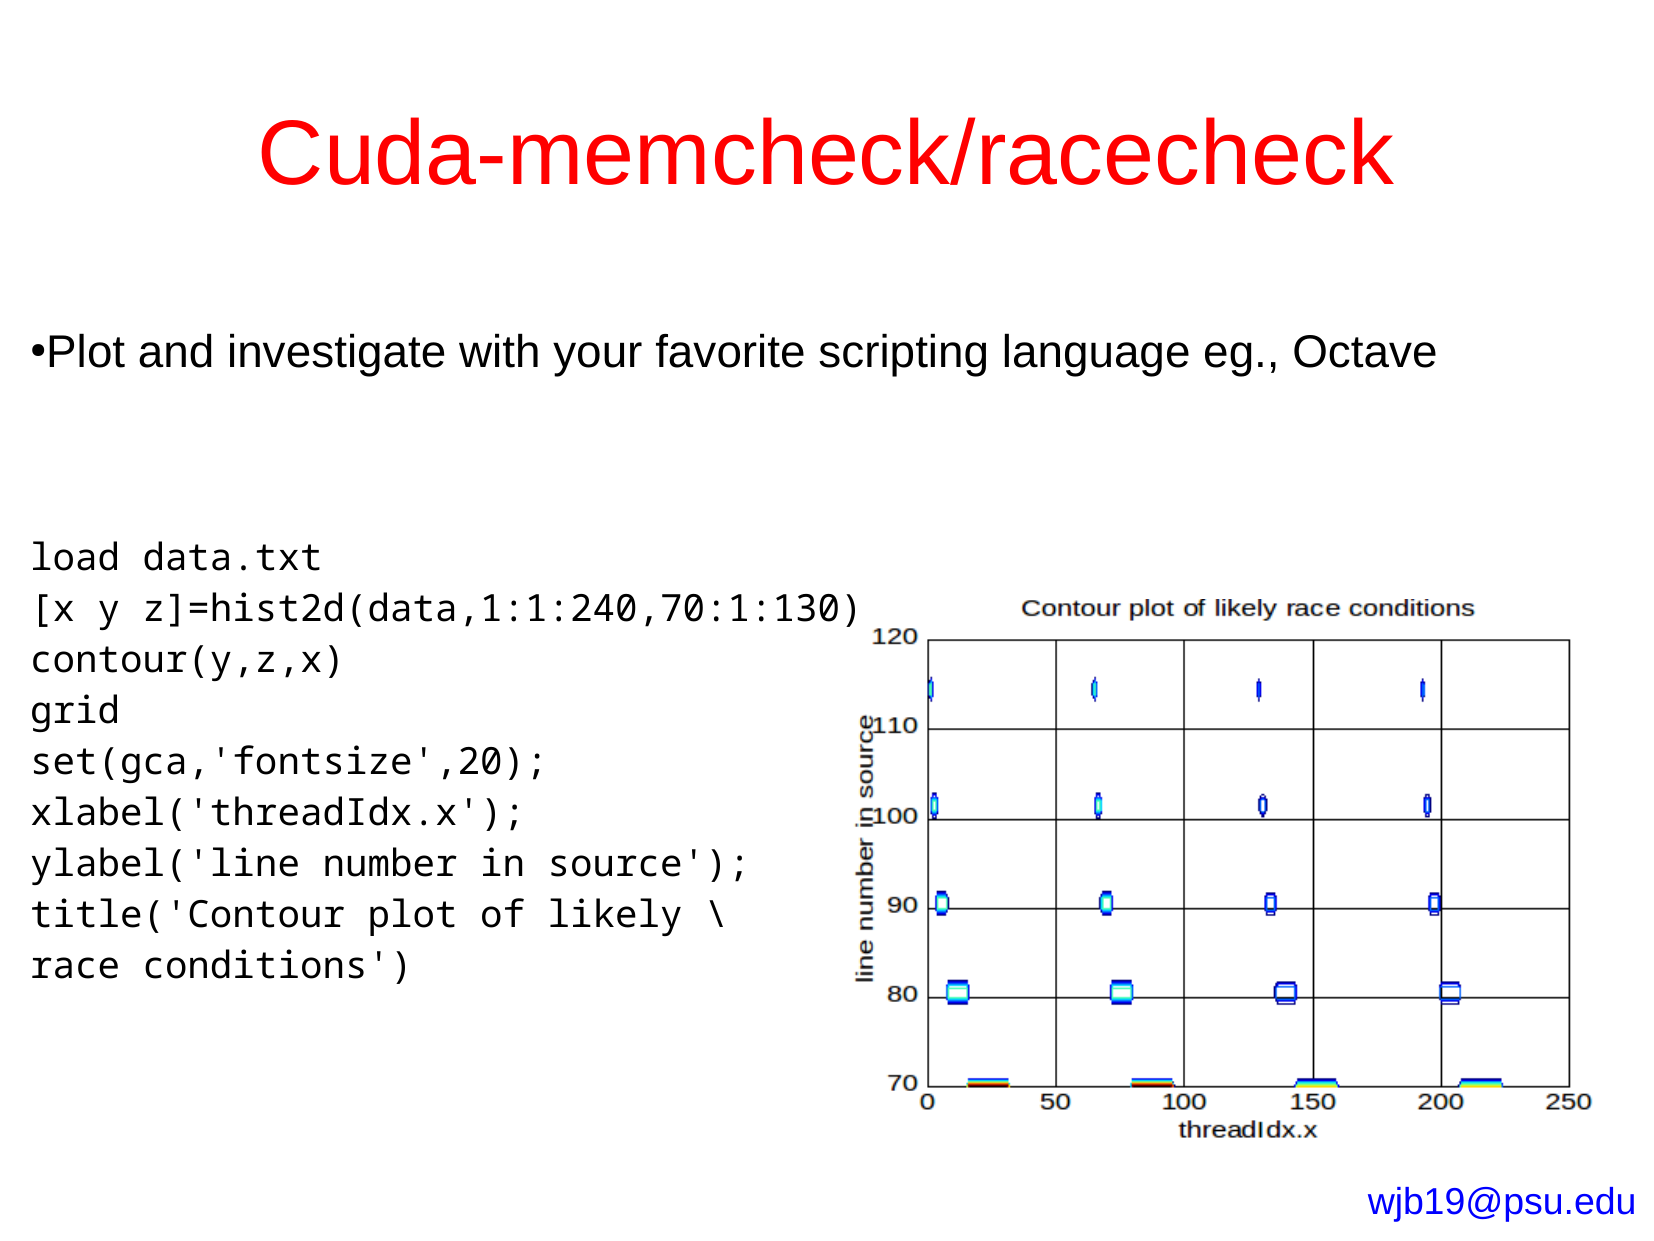

# Cuda-memcheck/racecheck
Plot and investigate with your favorite scripting language eg., Octave
load data.txt
[x y z]=hist2d(data,1:1:240,70:1:130)
contour(y,z,x)
grid
set(gca,'fontsize',20);
xlabel('threadIdx.x');
ylabel('line number in source');
title('Contour plot of likely \
race conditions')
wjb19@psu.edu